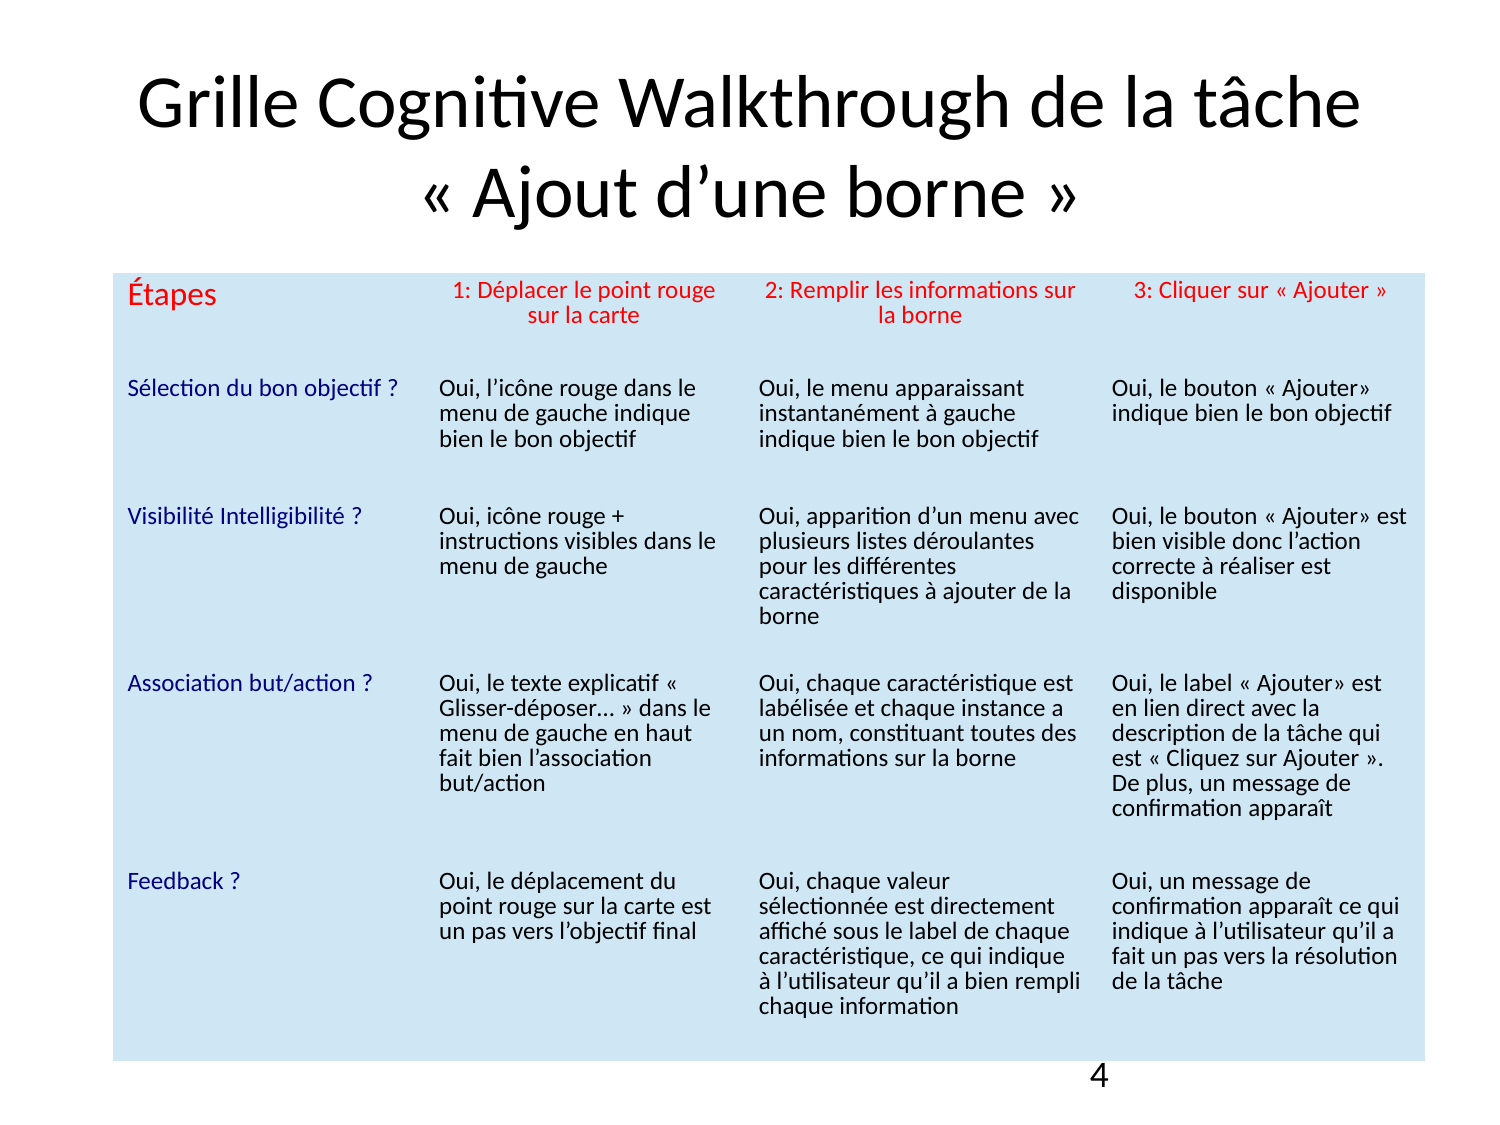

# Grille Cognitive Walkthrough de la tâche « Ajout d’une borne »
| Étapes | 1: Déplacer le point rouge sur la carte | 2: Remplir les informations sur la borne | 3: Cliquer sur « Ajouter » |
| --- | --- | --- | --- |
| Sélection du bon objectif ? | Oui, l’icône rouge dans le menu de gauche indique bien le bon objectif | Oui, le menu apparaissant instantanément à gauche indique bien le bon objectif | Oui, le bouton « Ajouter» indique bien le bon objectif |
| Visibilité Intelligibilité ? | Oui, icône rouge + instructions visibles dans le menu de gauche | Oui, apparition d’un menu avec plusieurs listes déroulantes pour les différentes caractéristiques à ajouter de la borne | Oui, le bouton « Ajouter» est bien visible donc l’action correcte à réaliser est disponible |
| Association but/action ? | Oui, le texte explicatif « Glisser-déposer… » dans le menu de gauche en haut fait bien l’association but/action | Oui, chaque caractéristique est labélisée et chaque instance a un nom, constituant toutes des informations sur la borne | Oui, le label « Ajouter» est en lien direct avec la description de la tâche qui est « Cliquez sur Ajouter ». De plus, un message de confirmation apparaît |
| Feedback ? | Oui, le déplacement du point rouge sur la carte est un pas vers l’objectif final | Oui, chaque valeur sélectionnée est directement affiché sous le label de chaque caractéristique, ce qui indique à l’utilisateur qu’il a bien rempli chaque information | Oui, un message de confirmation apparaît ce qui indique à l’utilisateur qu’il a fait un pas vers la résolution de la tâche |